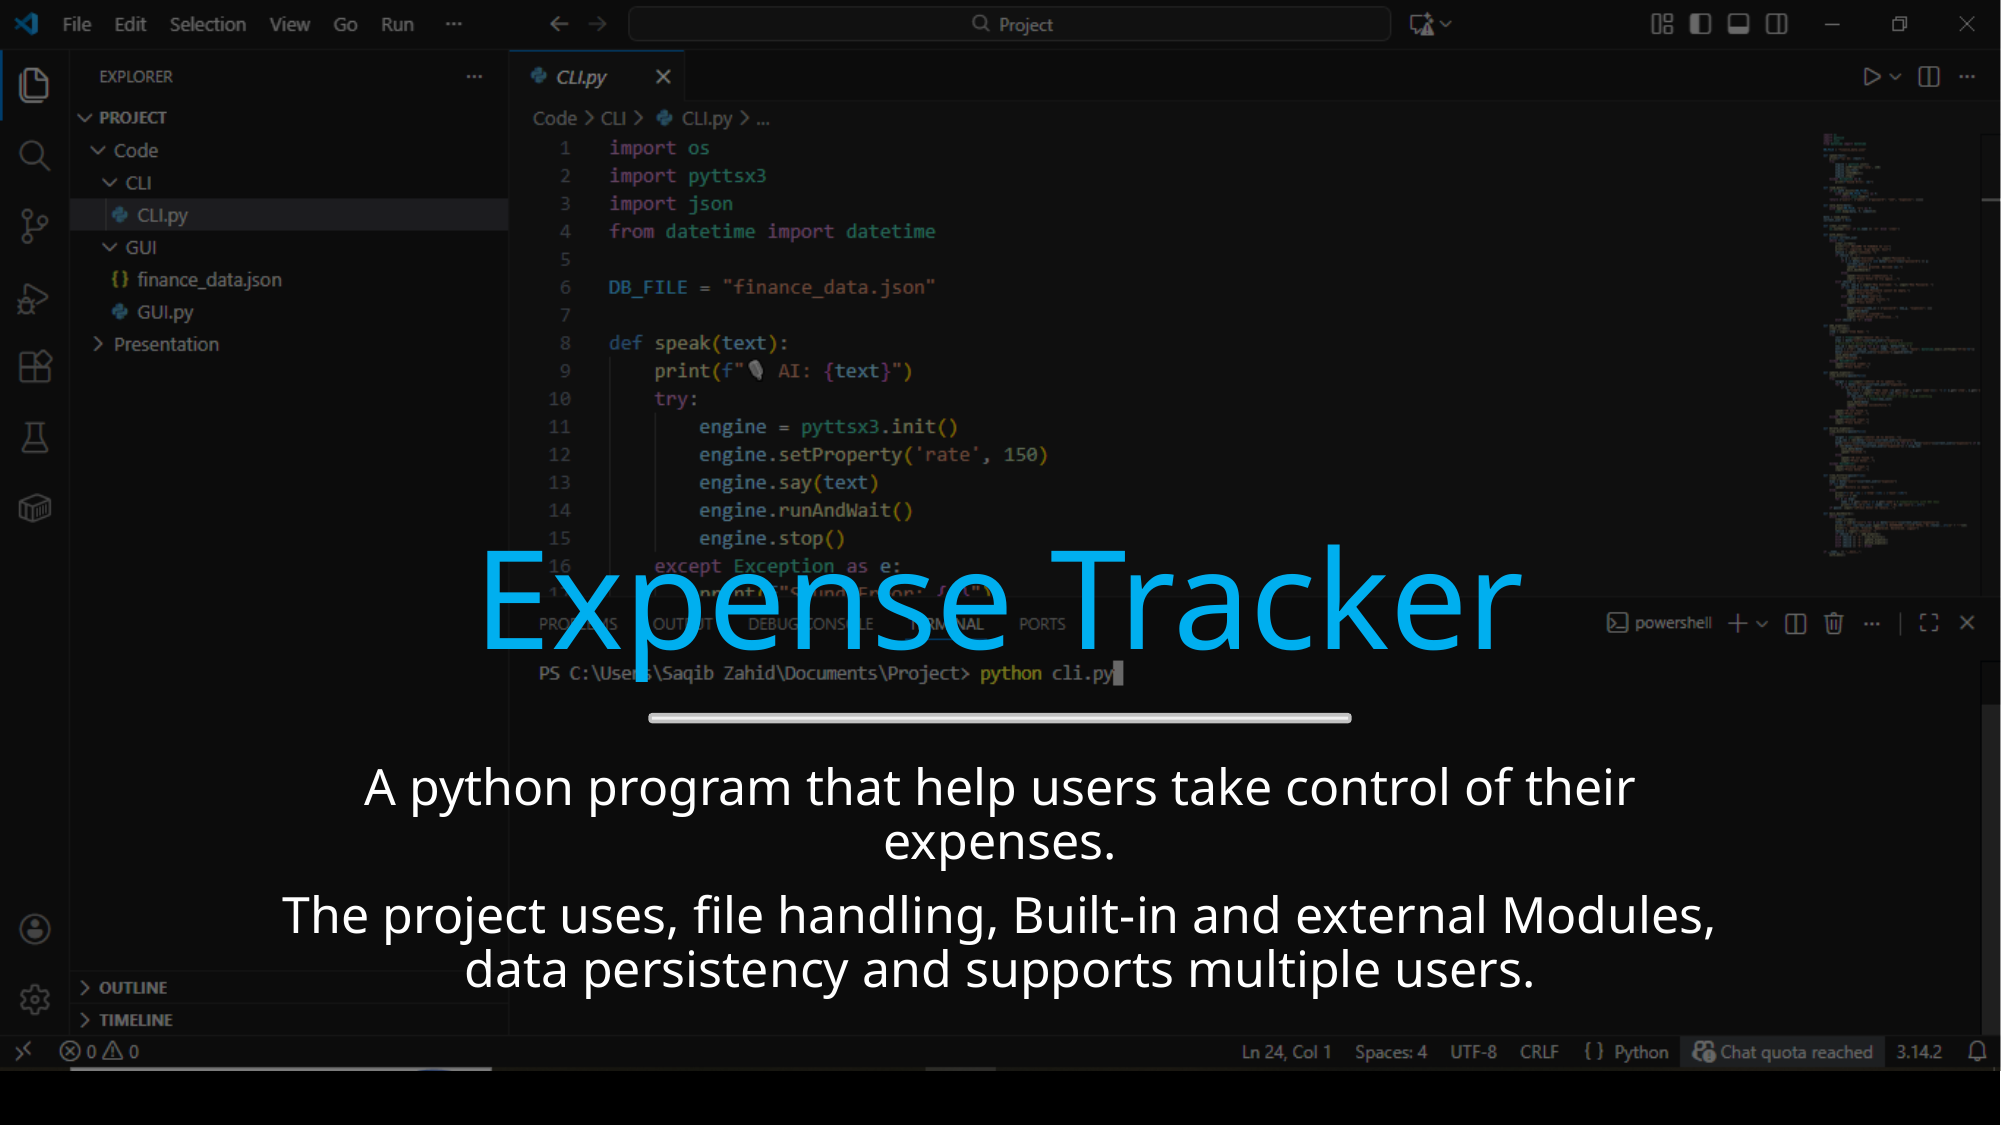

# Expense Tracker
A python program that help users take control of their expenses.
The project uses, file handling, Built-in and external Modules, data persistency and supports multiple users.